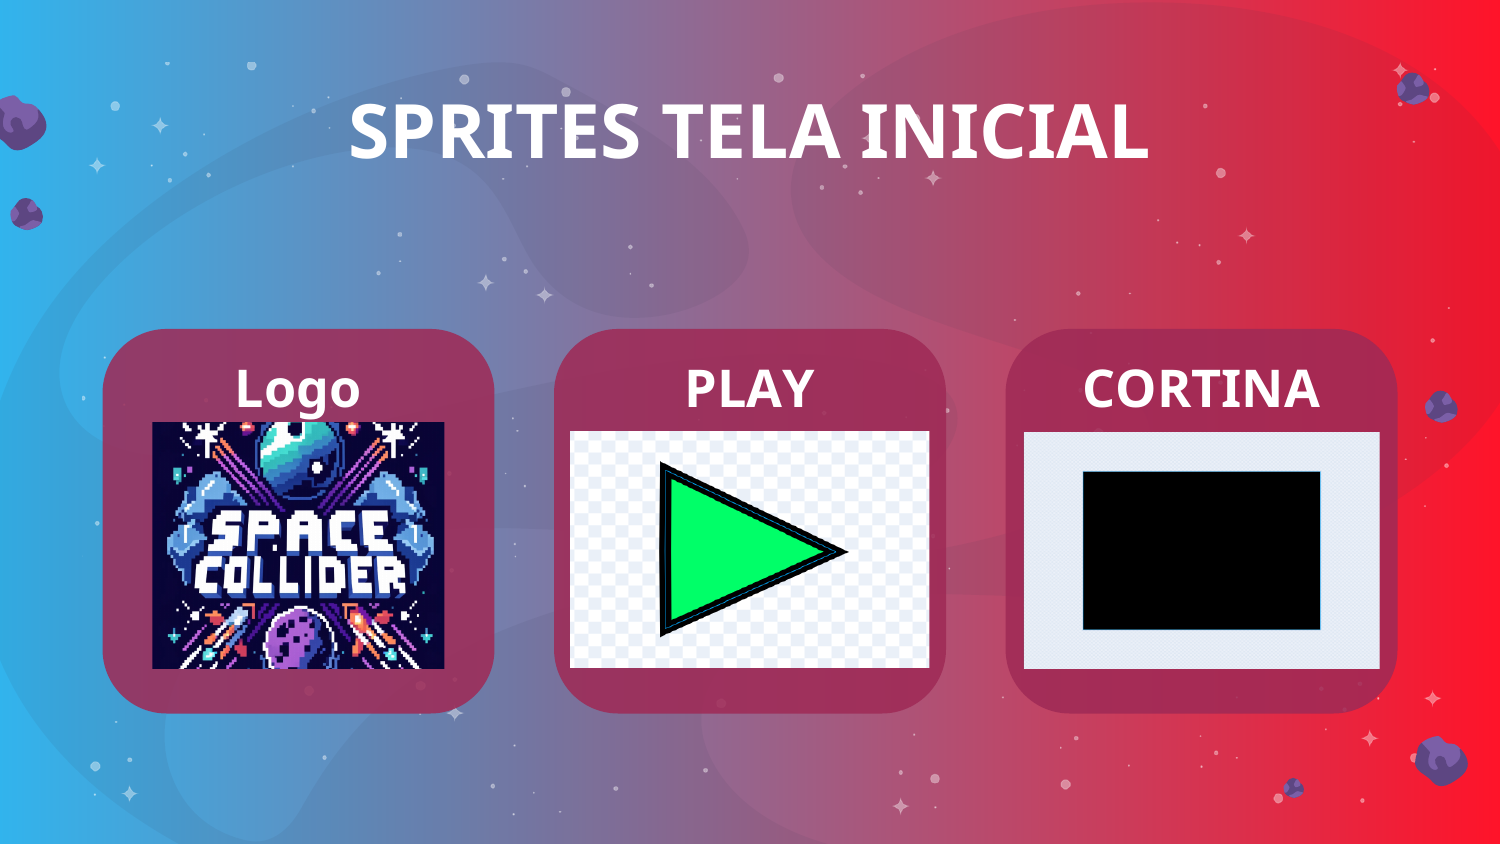

# SPRITES TELA INICIAL
Logo
PLAY
CORTINA